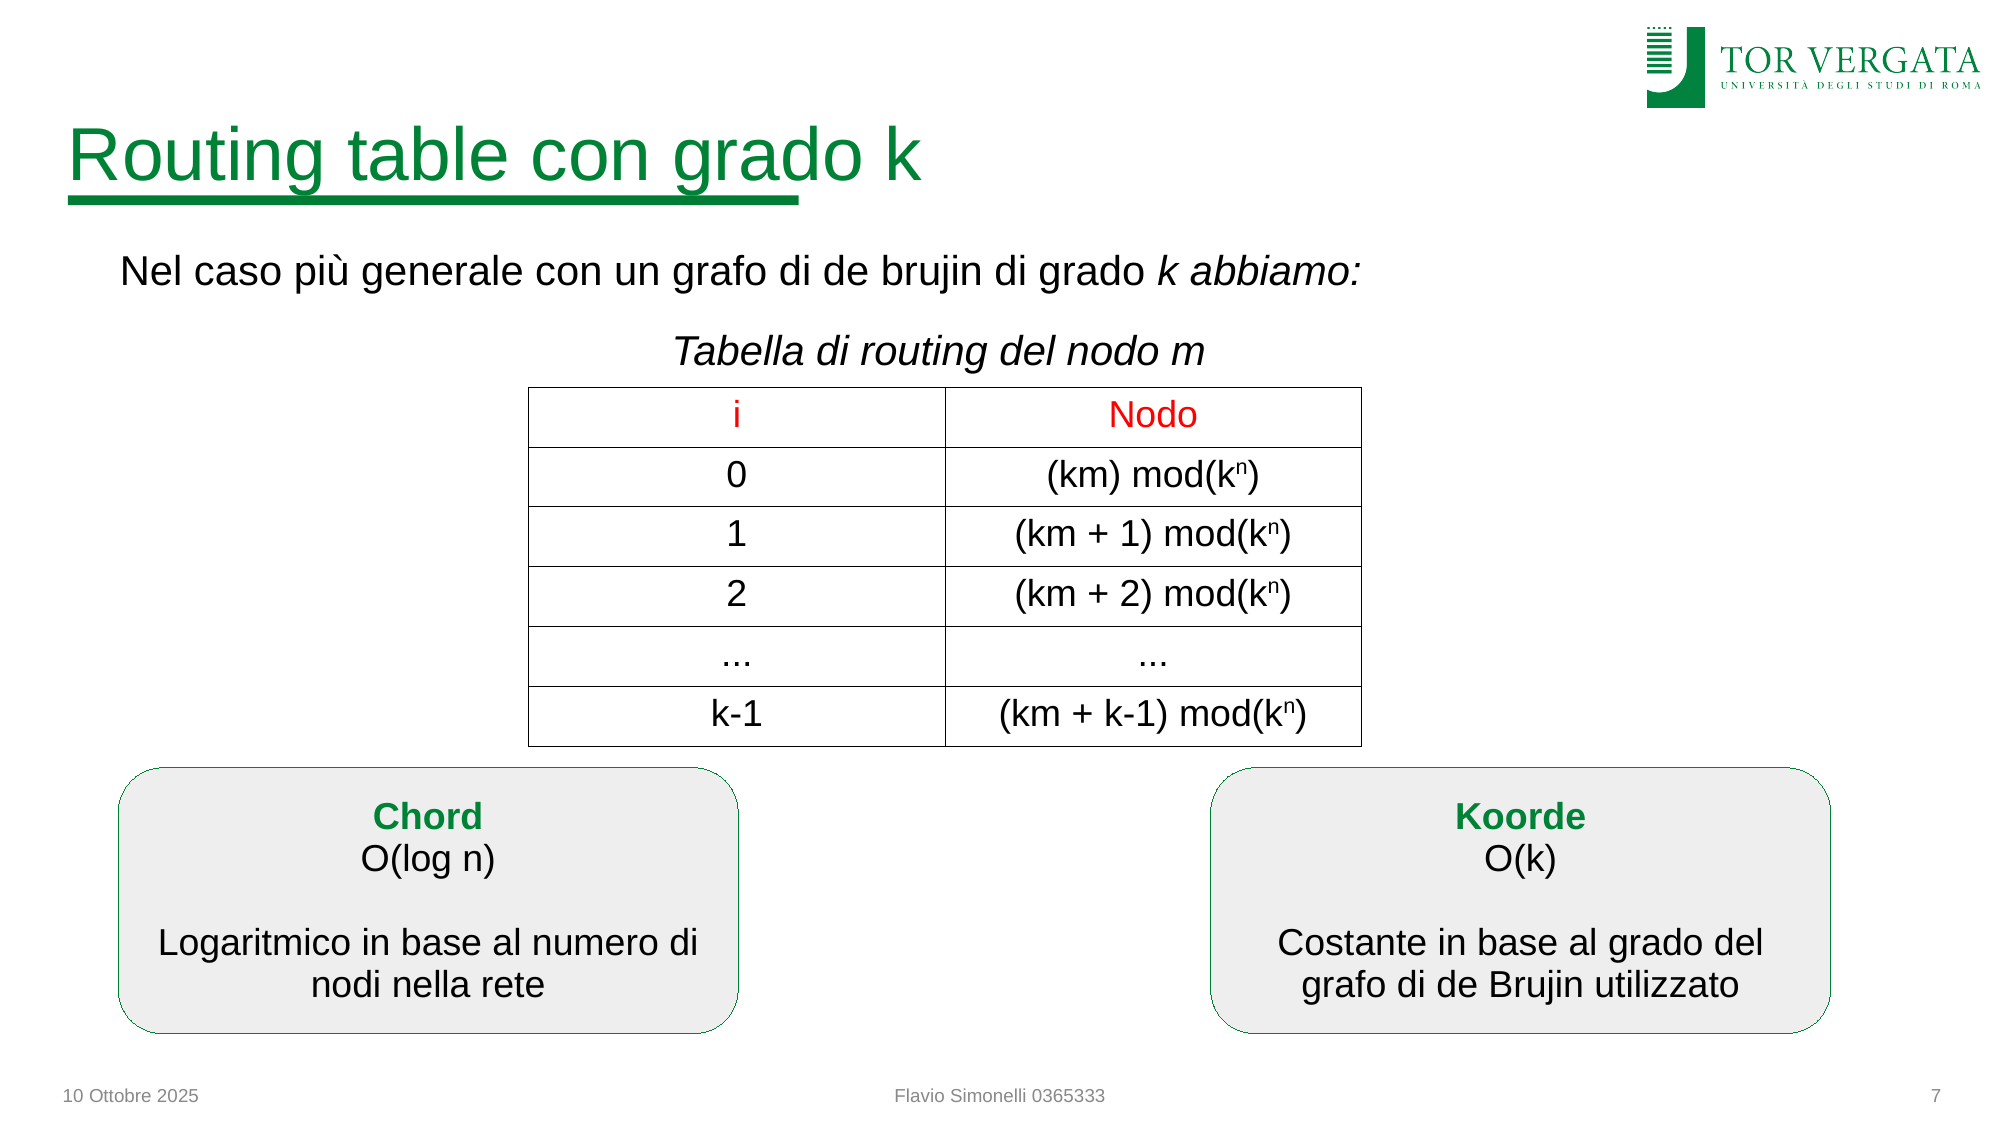

# Routing table con grado k
Nel caso più generale con un grafo di de brujin di grado k abbiamo:
 Tabella di routing del nodo m
| i | Nodo |
| --- | --- |
| 0 | (km) mod(kn) |
| 1 | (km + 1) mod(kn) |
| 2 | (km + 2) mod(kn) |
| ... | ... |
| k-1 | (km + k-1) mod(kn) |
Chord
O(log n)
Logaritmico in base al numero di nodi nella rete
Koorde
O(k)
Costante in base al grado del grafo di de Brujin utilizzato
10 Ottobre 2025
Flavio Simonelli 0365333
7